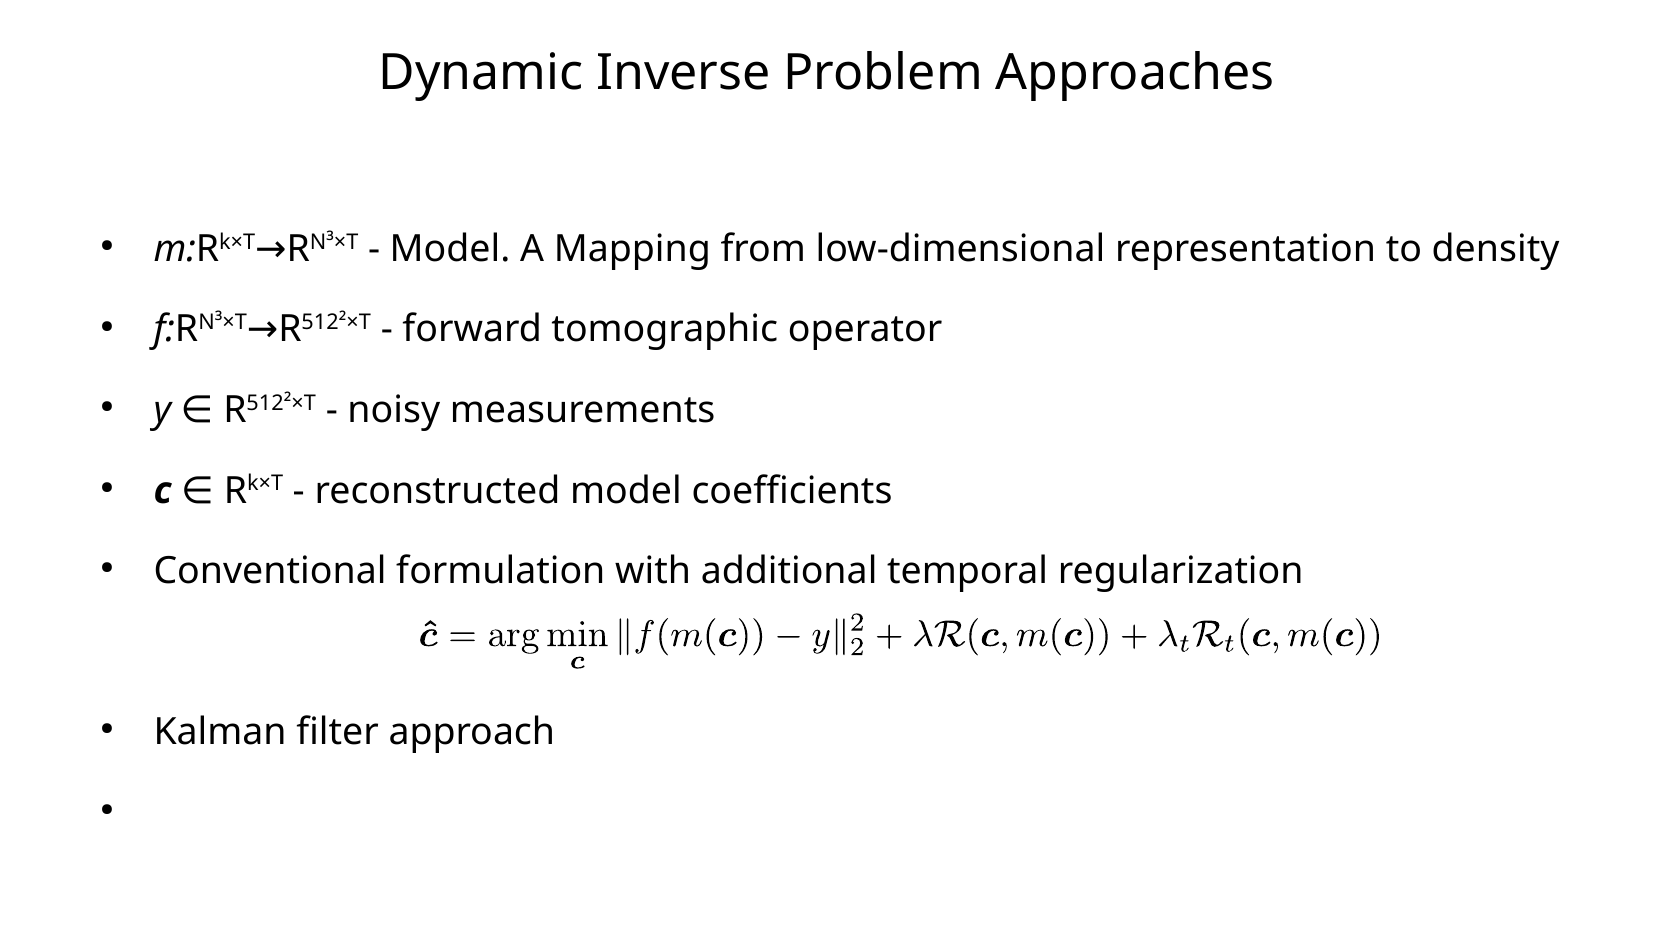

# Dynamic Inverse Problem Approaches
m:Rk×T→RN³×T - Model. A Mapping from low-dimensional representation to density
f:RN³×T→R512²×T - forward tomographic operator
y ∈ R512²×T - noisy measurements
c ∈ Rk×T - reconstructed model coefficients
Conventional formulation with additional temporal regularization
Kalman filter approach